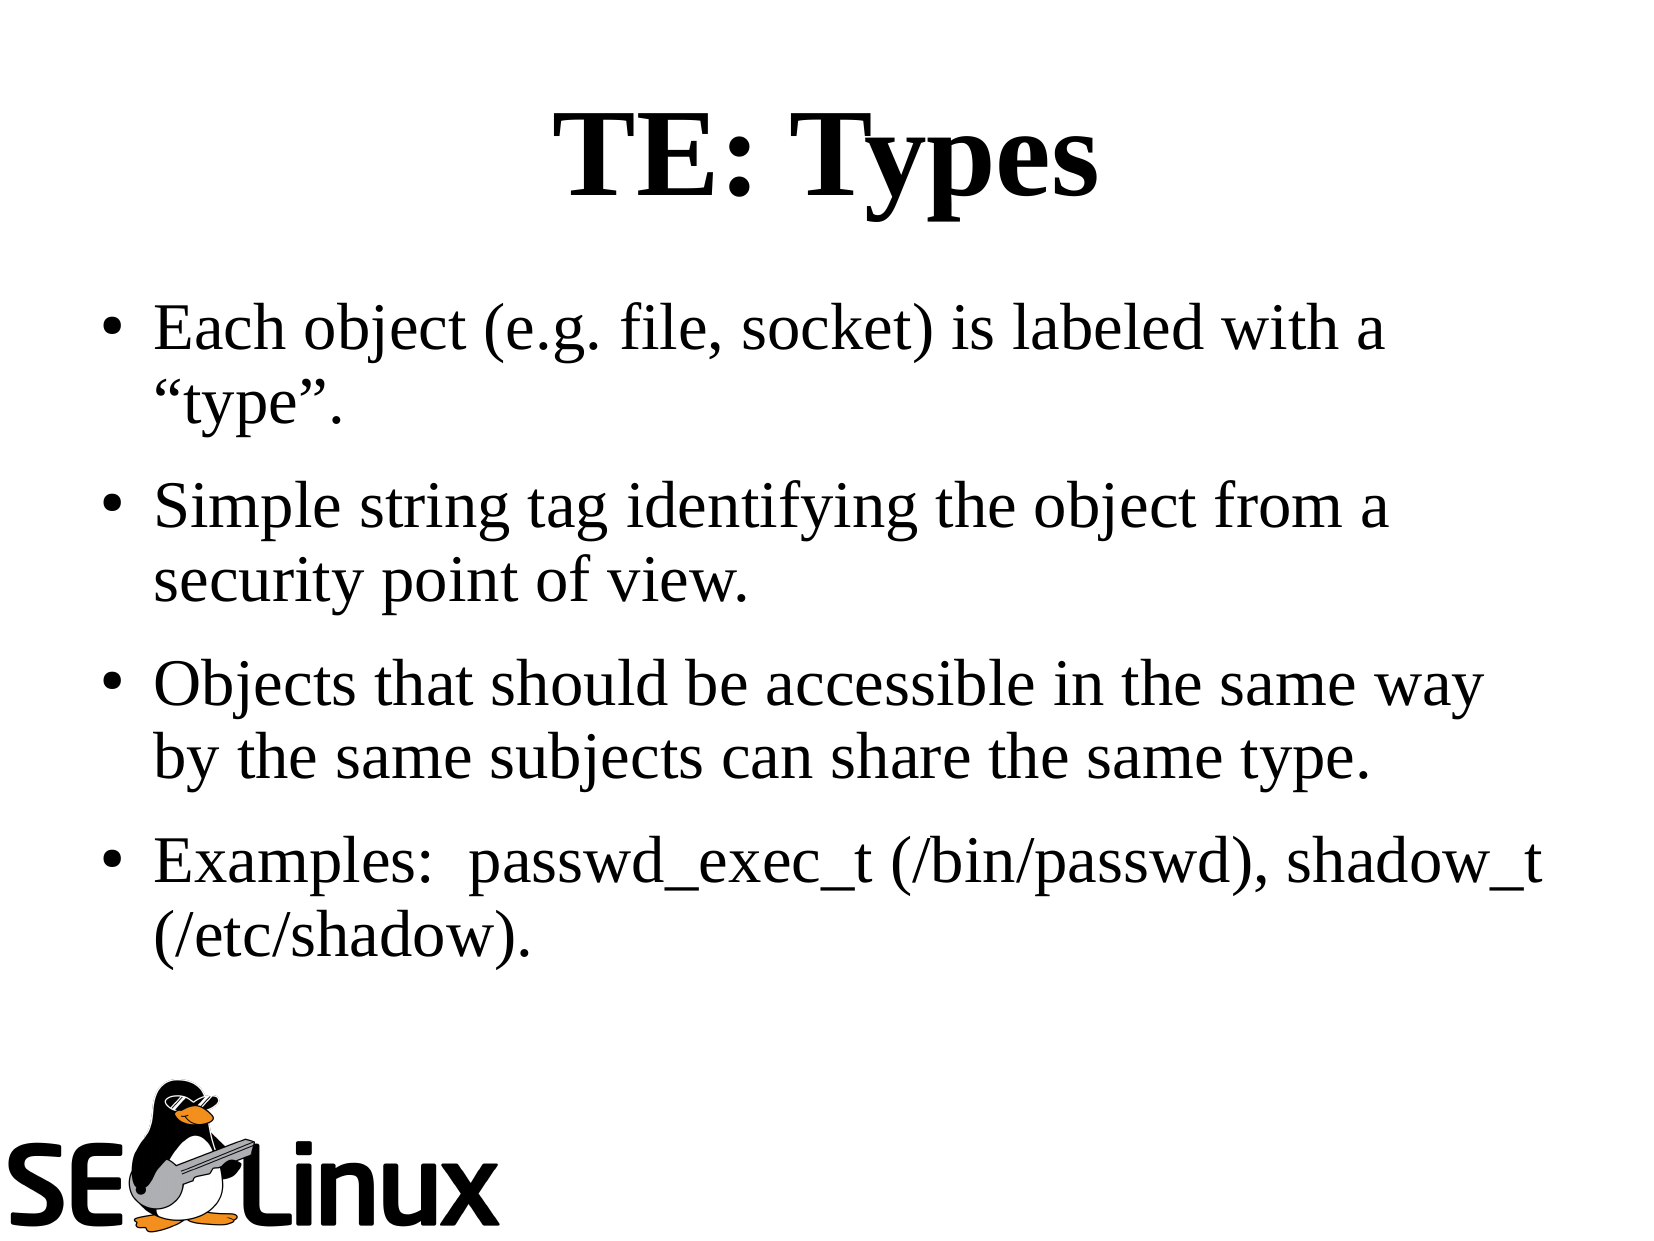

# TE: Types
Each object (e.g. file, socket) is labeled with a “type”.
Simple string tag identifying the object from a security point of view.
Objects that should be accessible in the same way by the same subjects can share the same type.
Examples: passwd_exec_t (/bin/passwd), shadow_t (/etc/shadow).